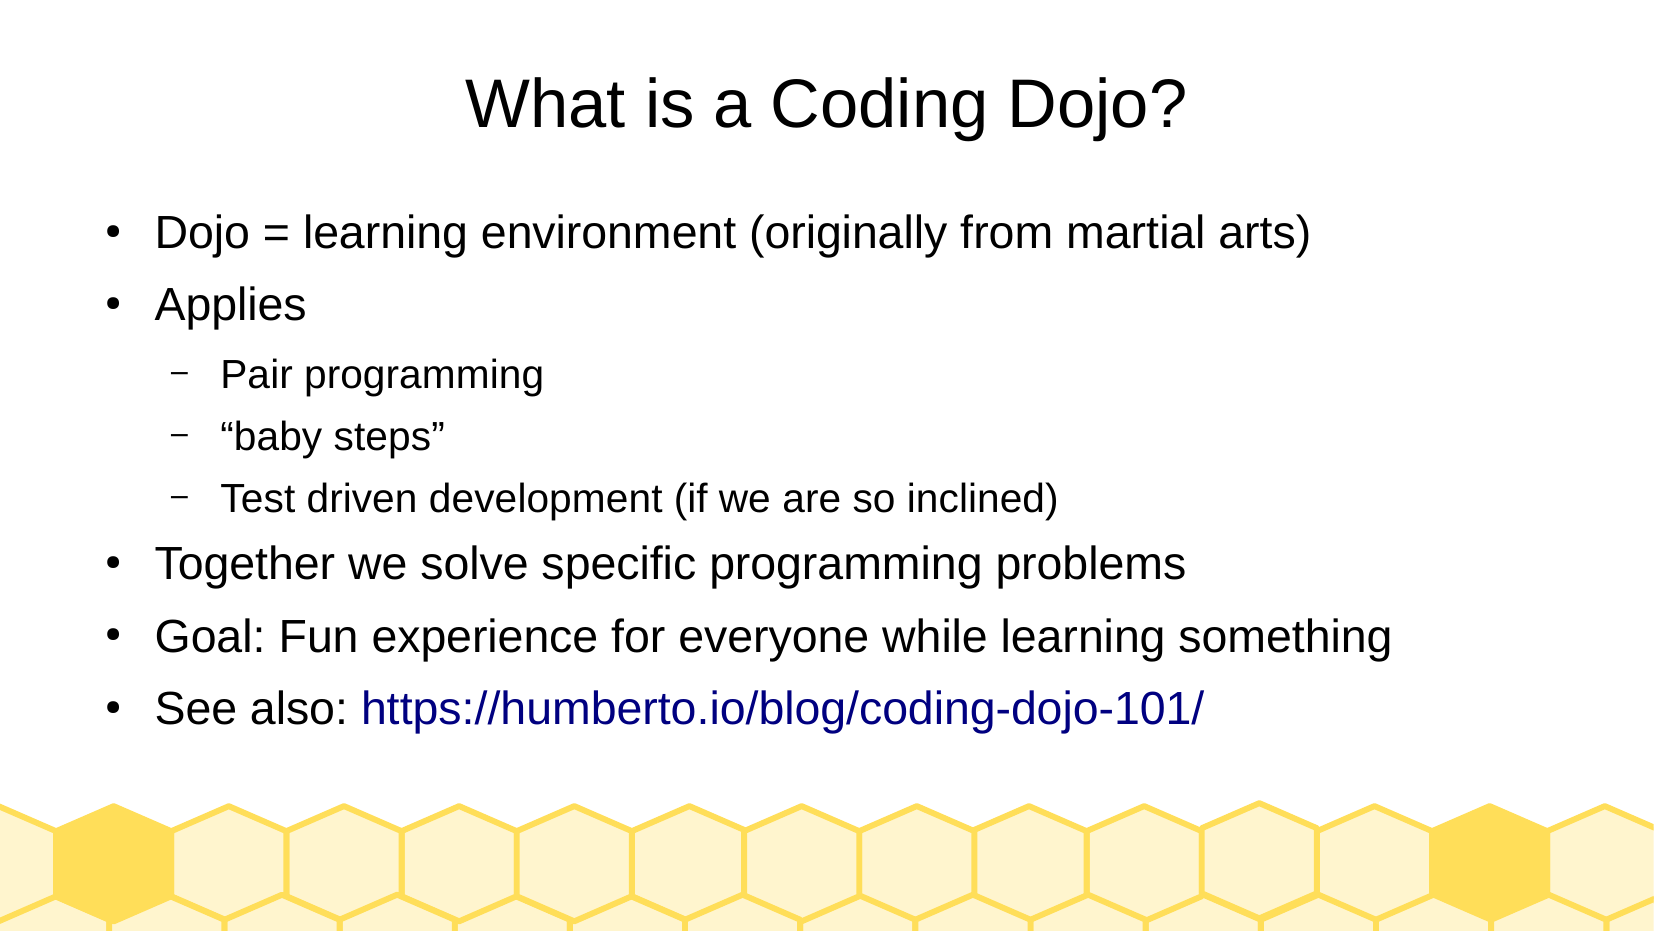

# What is a Coding Dojo?
Dojo = learning environment (originally from martial arts)
Applies
Pair programming
“baby steps”
Test driven development (if we are so inclined)
Together we solve specific programming problems
Goal: Fun experience for everyone while learning something
See also: https://humberto.io/blog/coding-dojo-101/